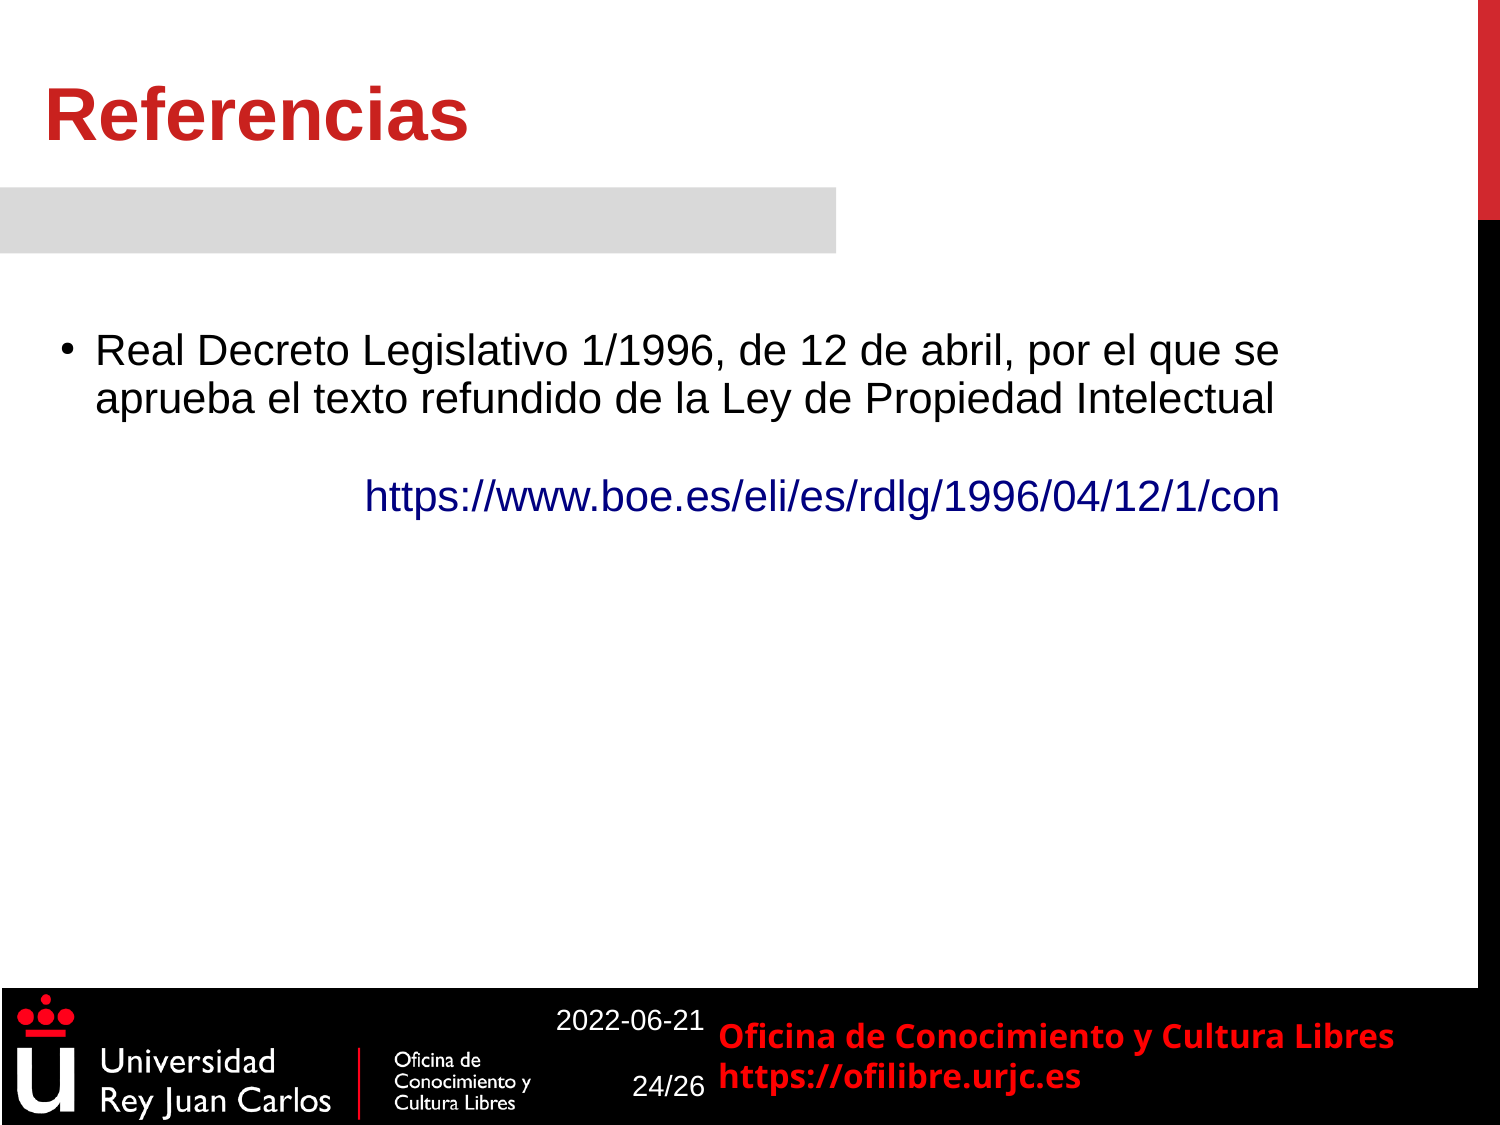

#
Referencias
Real Decreto Legislativo 1/1996, de 12 de abril, por el que se aprueba el texto refundido de la Ley de Propiedad Intelectual
https://www.boe.es/eli/es/rdlg/1996/04/12/1/con